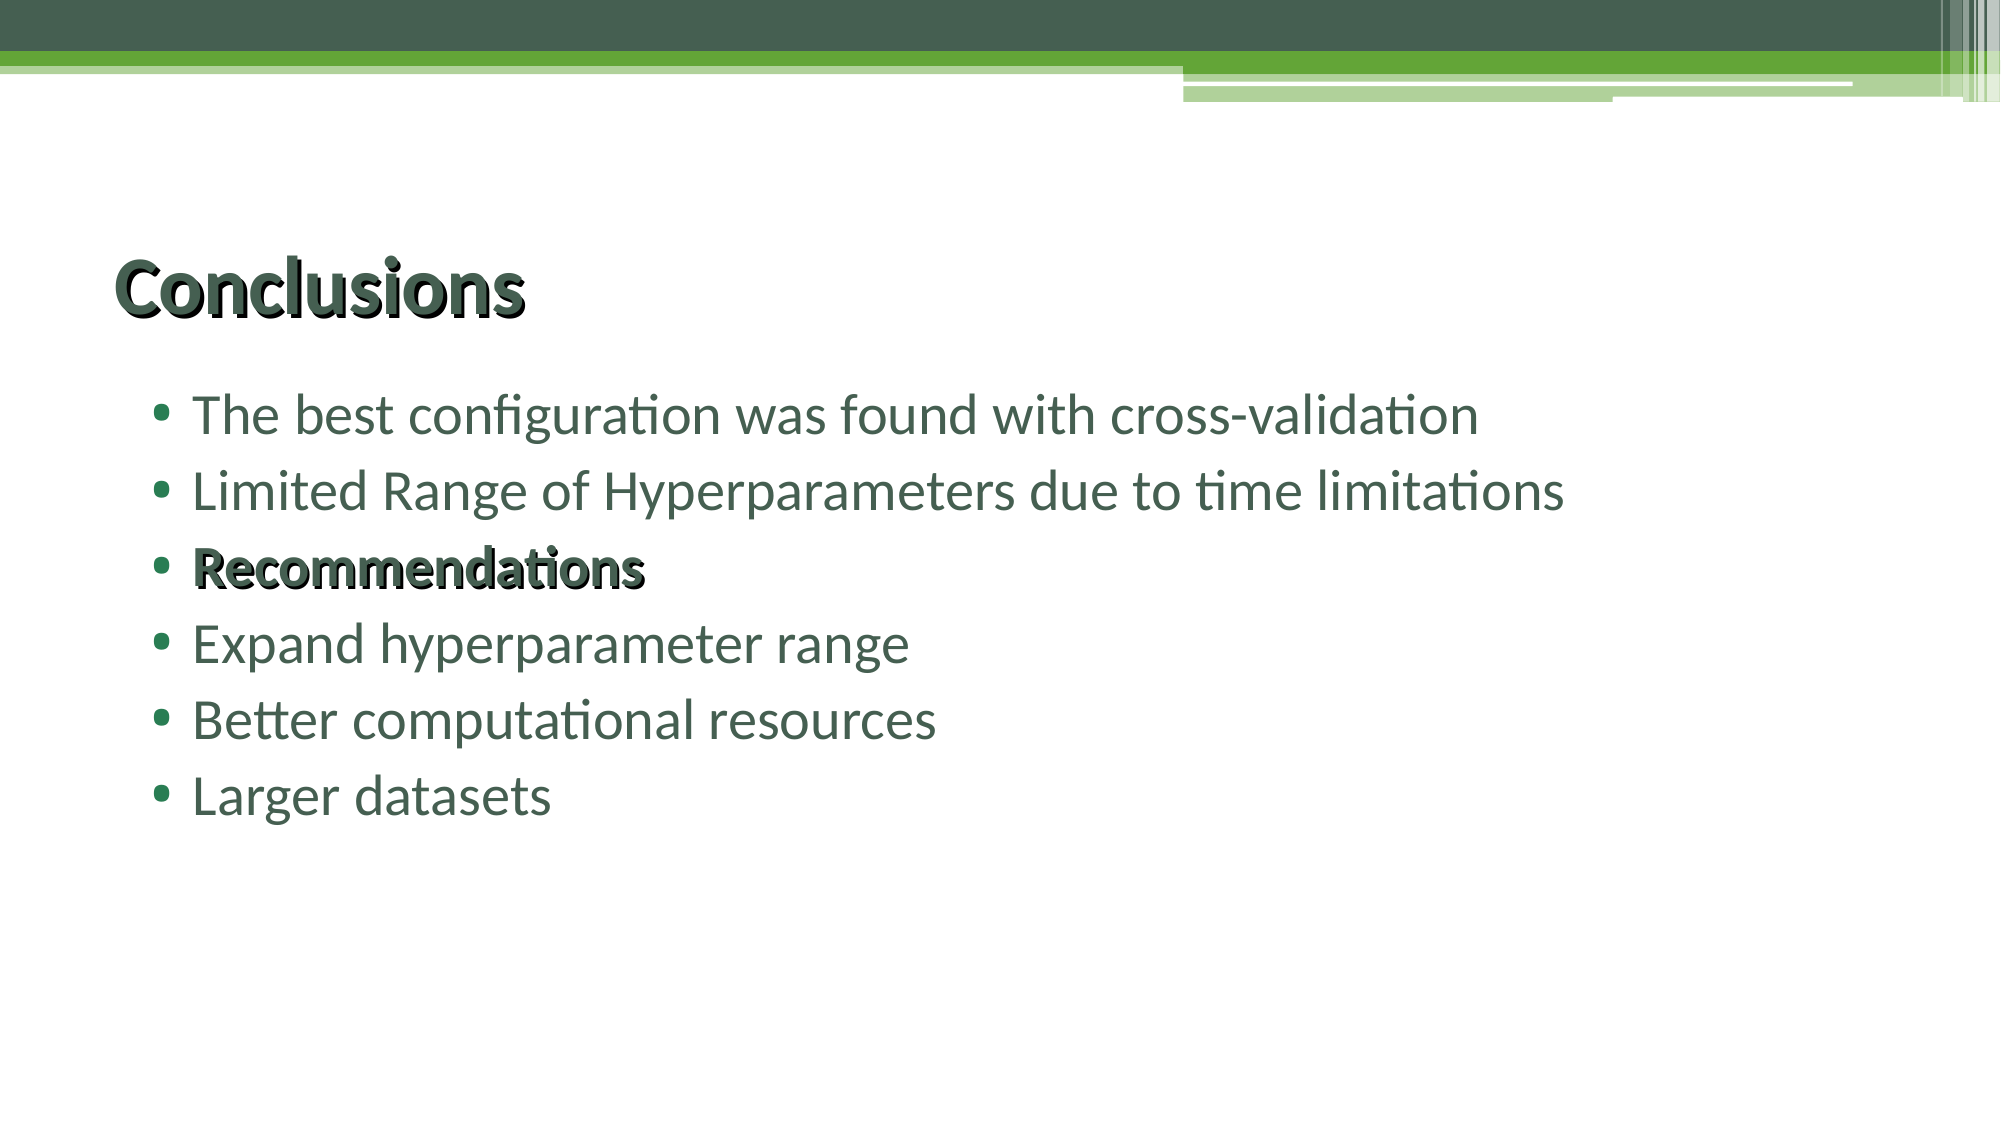

# Conclusions
The best configuration was found with cross-validation
Limited Range of Hyperparameters due to time limitations
Recommendations
Expand hyperparameter range
Better computational resources
Larger datasets